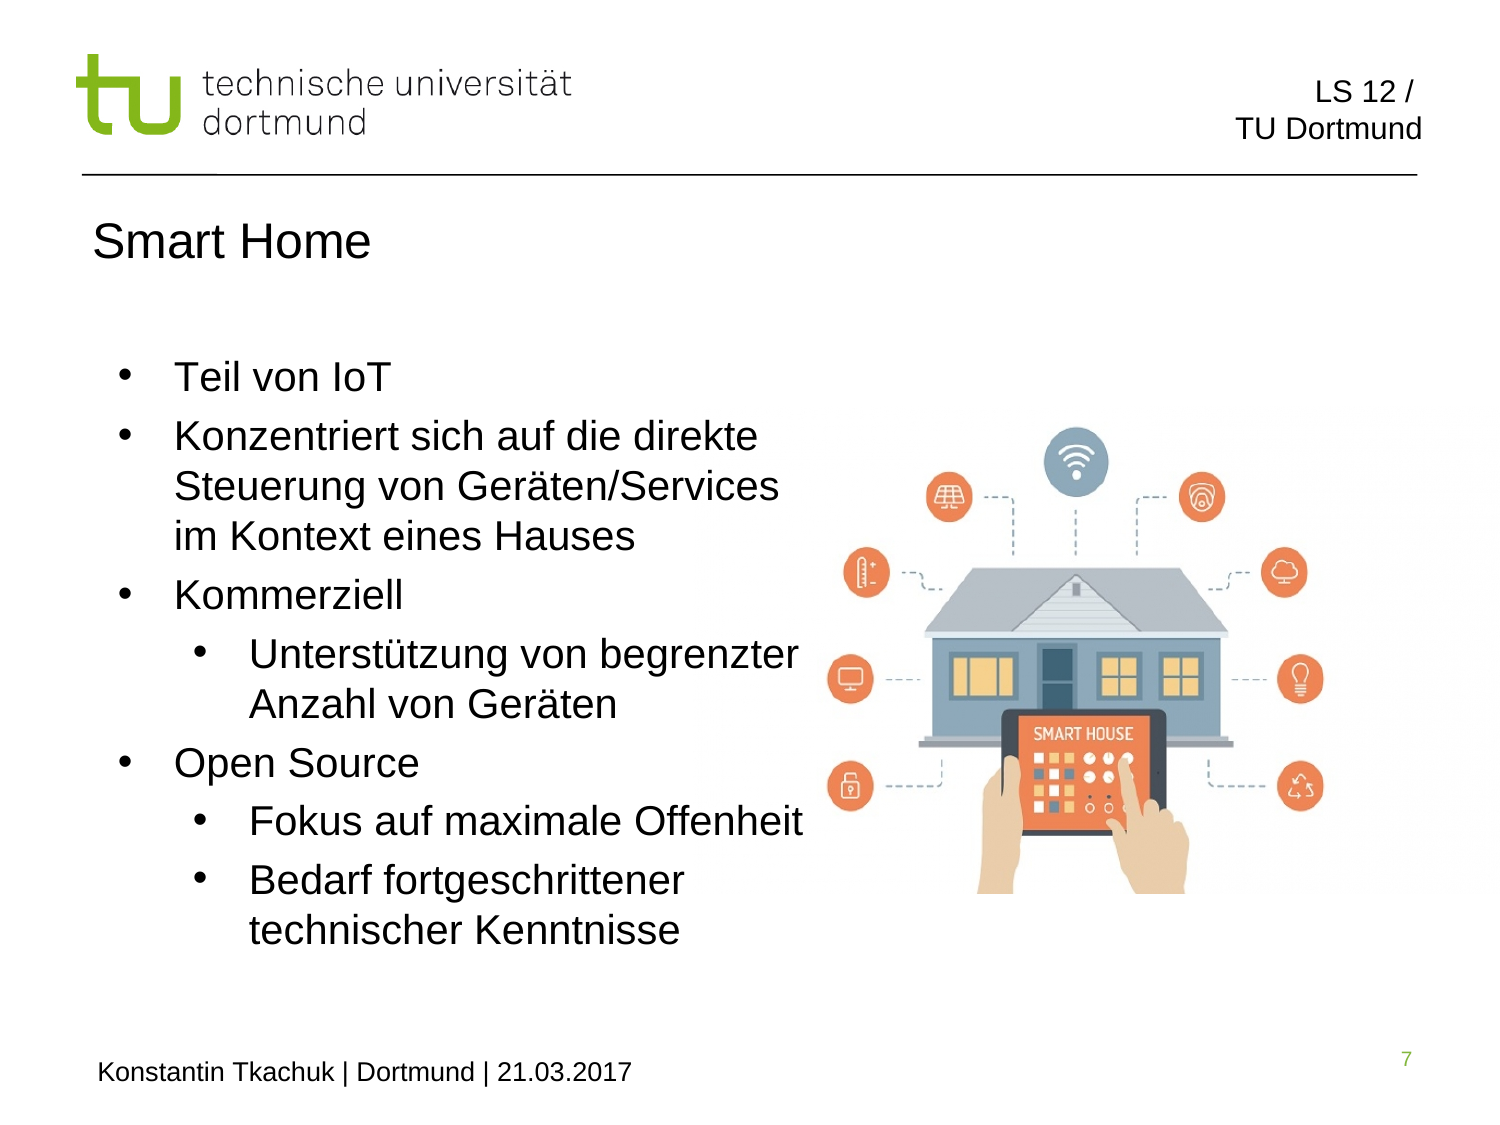

# Smart Home
Teil von IoT
Konzentriert sich auf die direkte Steuerung von Geräten/Services im Kontext eines Hauses
Kommerziell
Unterstützung von begrenzter Anzahl von Geräten
Open Source
Fokus auf maximale Offenheit
Bedarf fortgeschrittener technischer Kenntnisse
Konstantin Tkachuk | Dortmund | 21.03.2017